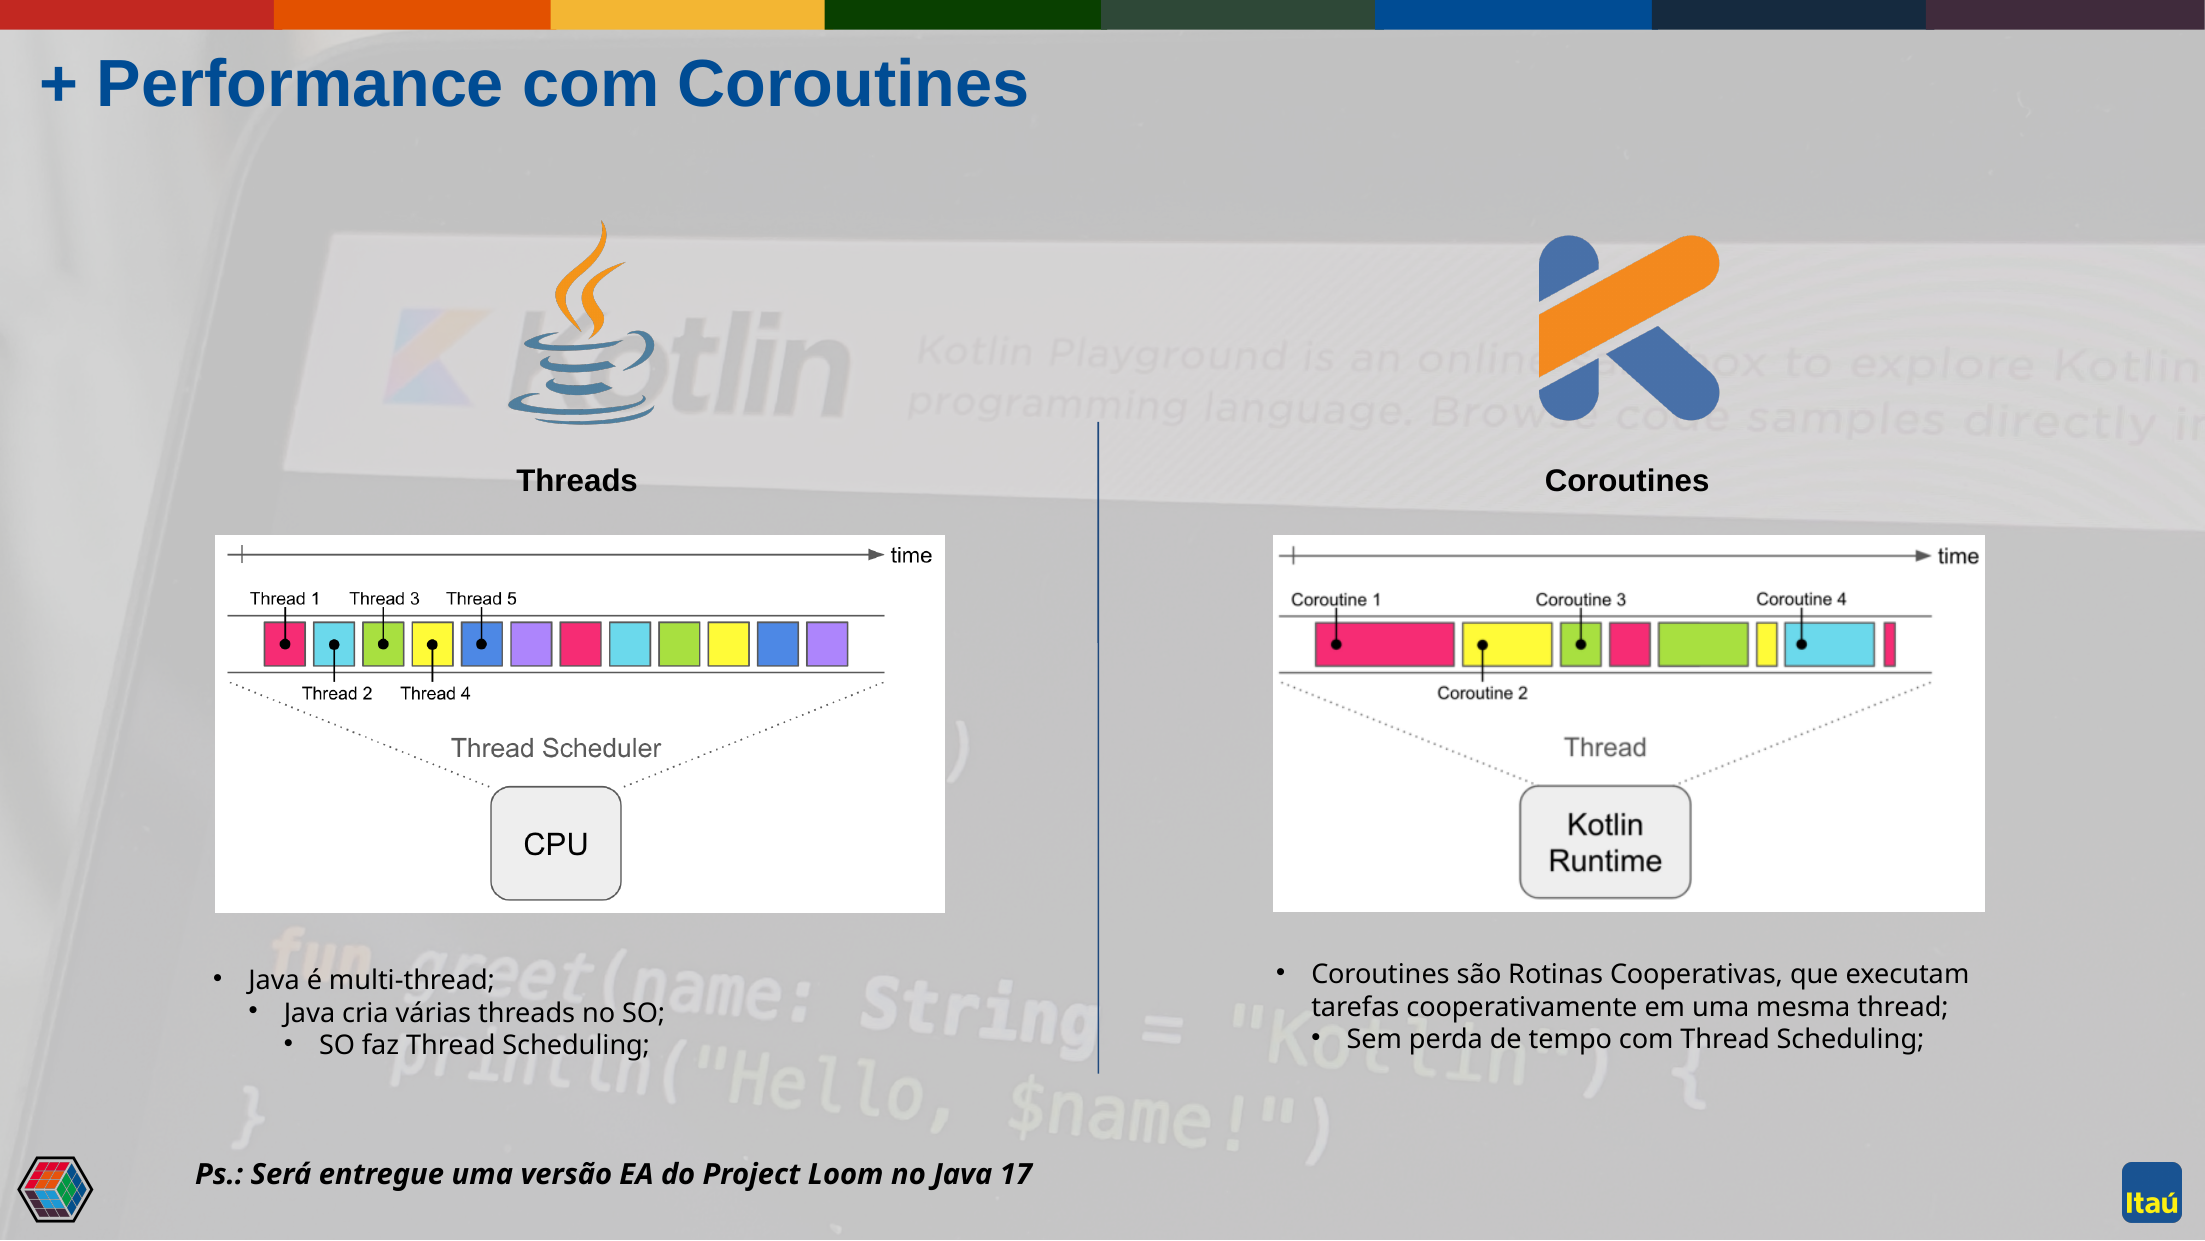

# + Performance com Coroutines
Threads
Coroutines
Coroutines são Rotinas Cooperativas, que executam tarefas cooperativamente em uma mesma thread;
Sem perda de tempo com Thread Scheduling;
Java é multi-thread;
Java cria várias threads no SO;
SO faz Thread Scheduling;
Ps.: Será entregue uma versão EA do Project Loom no Java 17